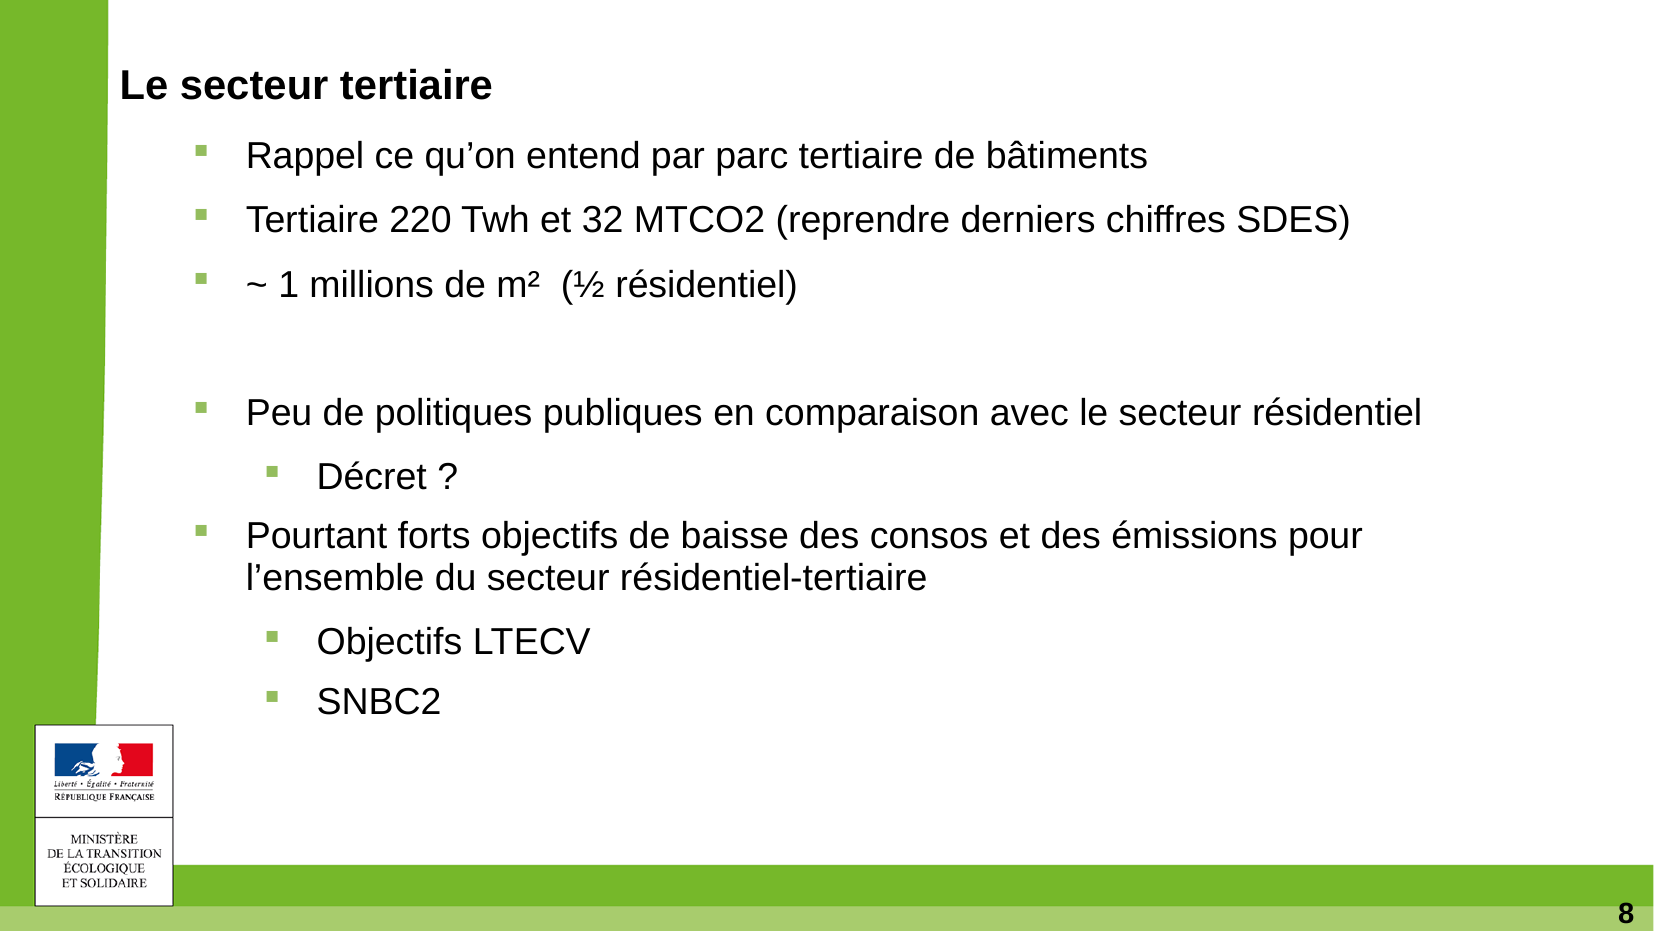

# Le secteur tertiaire
Rappel ce qu’on entend par parc tertiaire de bâtiments
Tertiaire 220 Twh et 32 MTCO2 (reprendre derniers chiffres SDES)
~ 1 millions de m² (½ résidentiel)
Peu de politiques publiques en comparaison avec le secteur résidentiel
Décret ?
Pourtant forts objectifs de baisse des consos et des émissions pour l’ensemble du secteur résidentiel-tertiaire
Objectifs LTECV
SNBC2